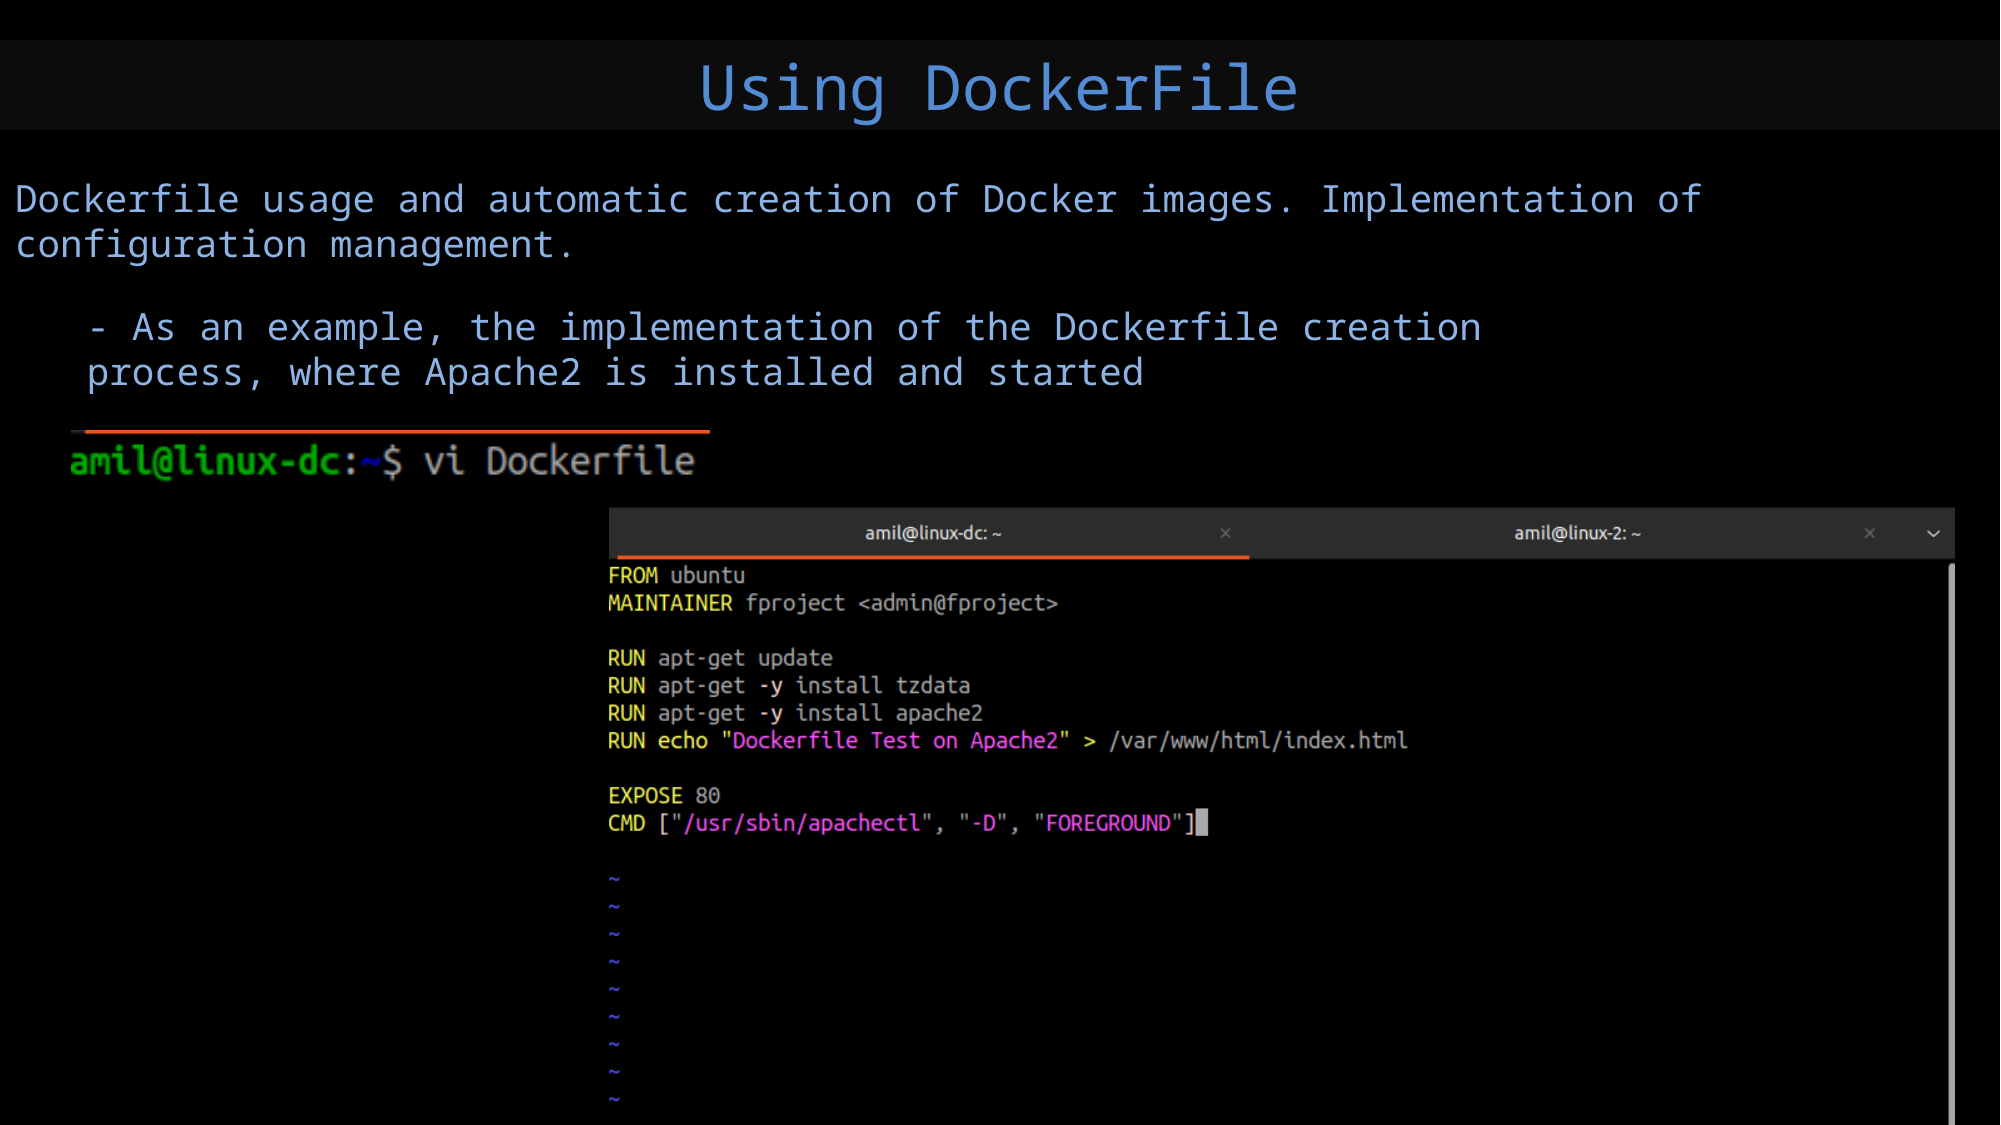

Using DockerFile
Dockerfile usage and automatic creation of Docker images. Implementation of configuration management.
- As an example, the implementation of the Dockerfile creation process, where Apache2 is installed and started